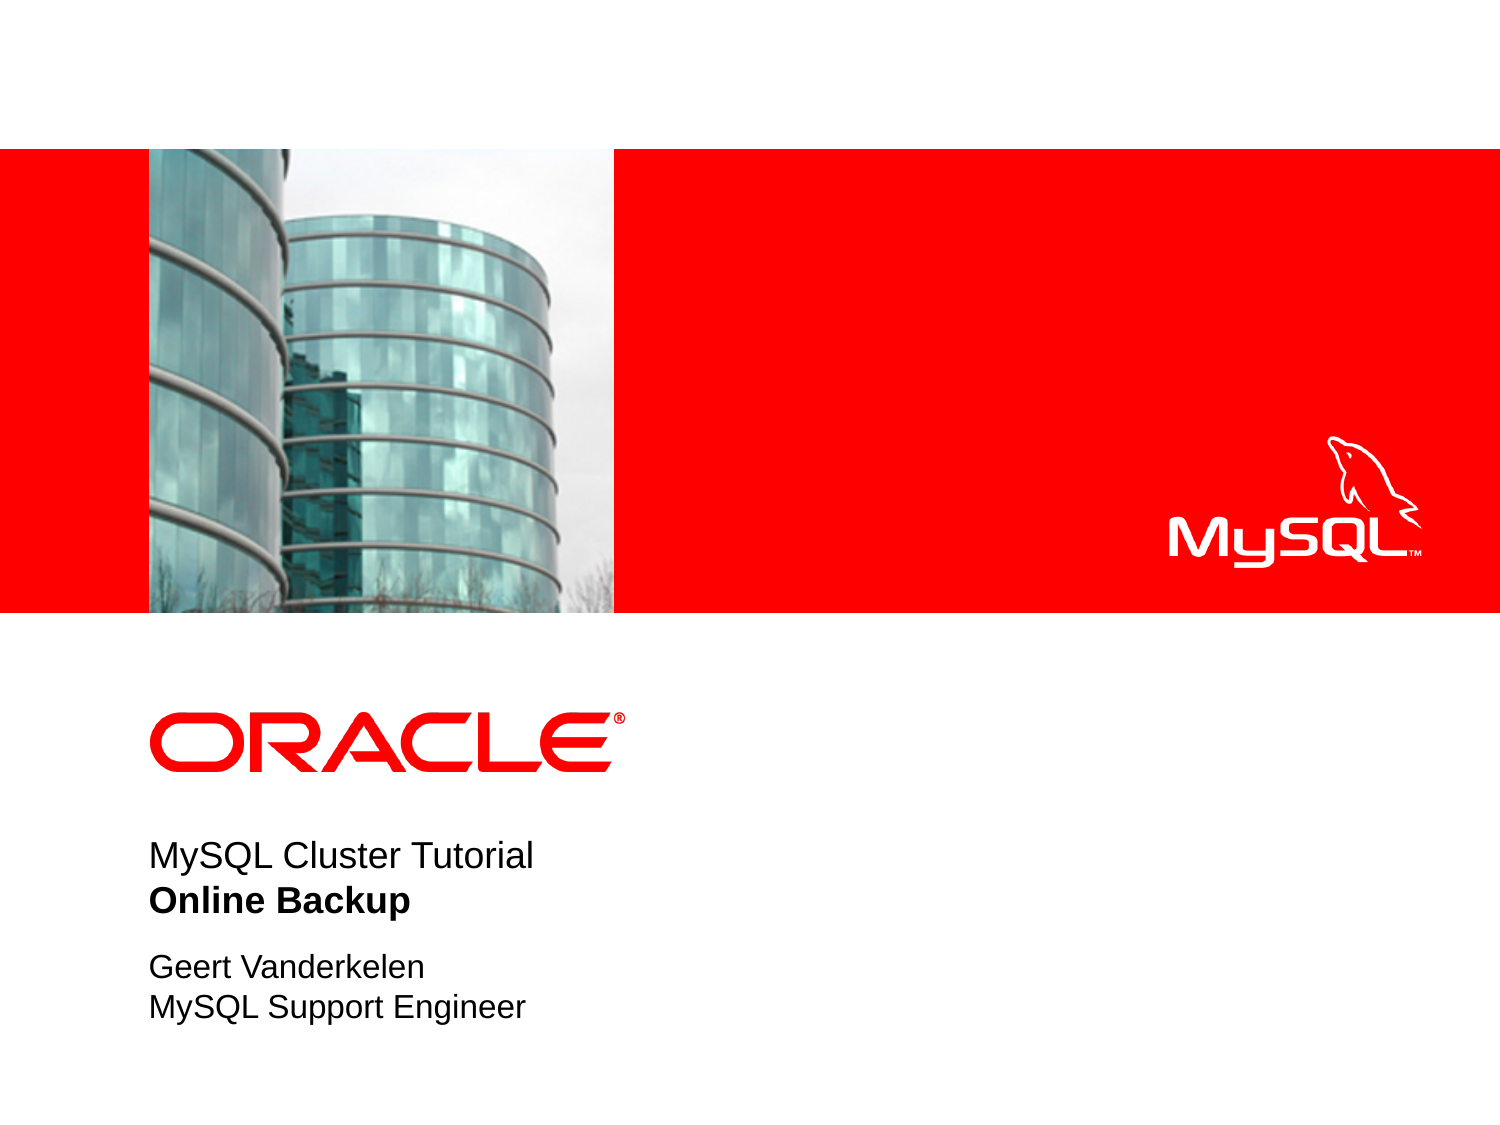

# MySQL Cluster Tutorial Online Backup
Geert Vanderkelen
MySQL Support Engineer